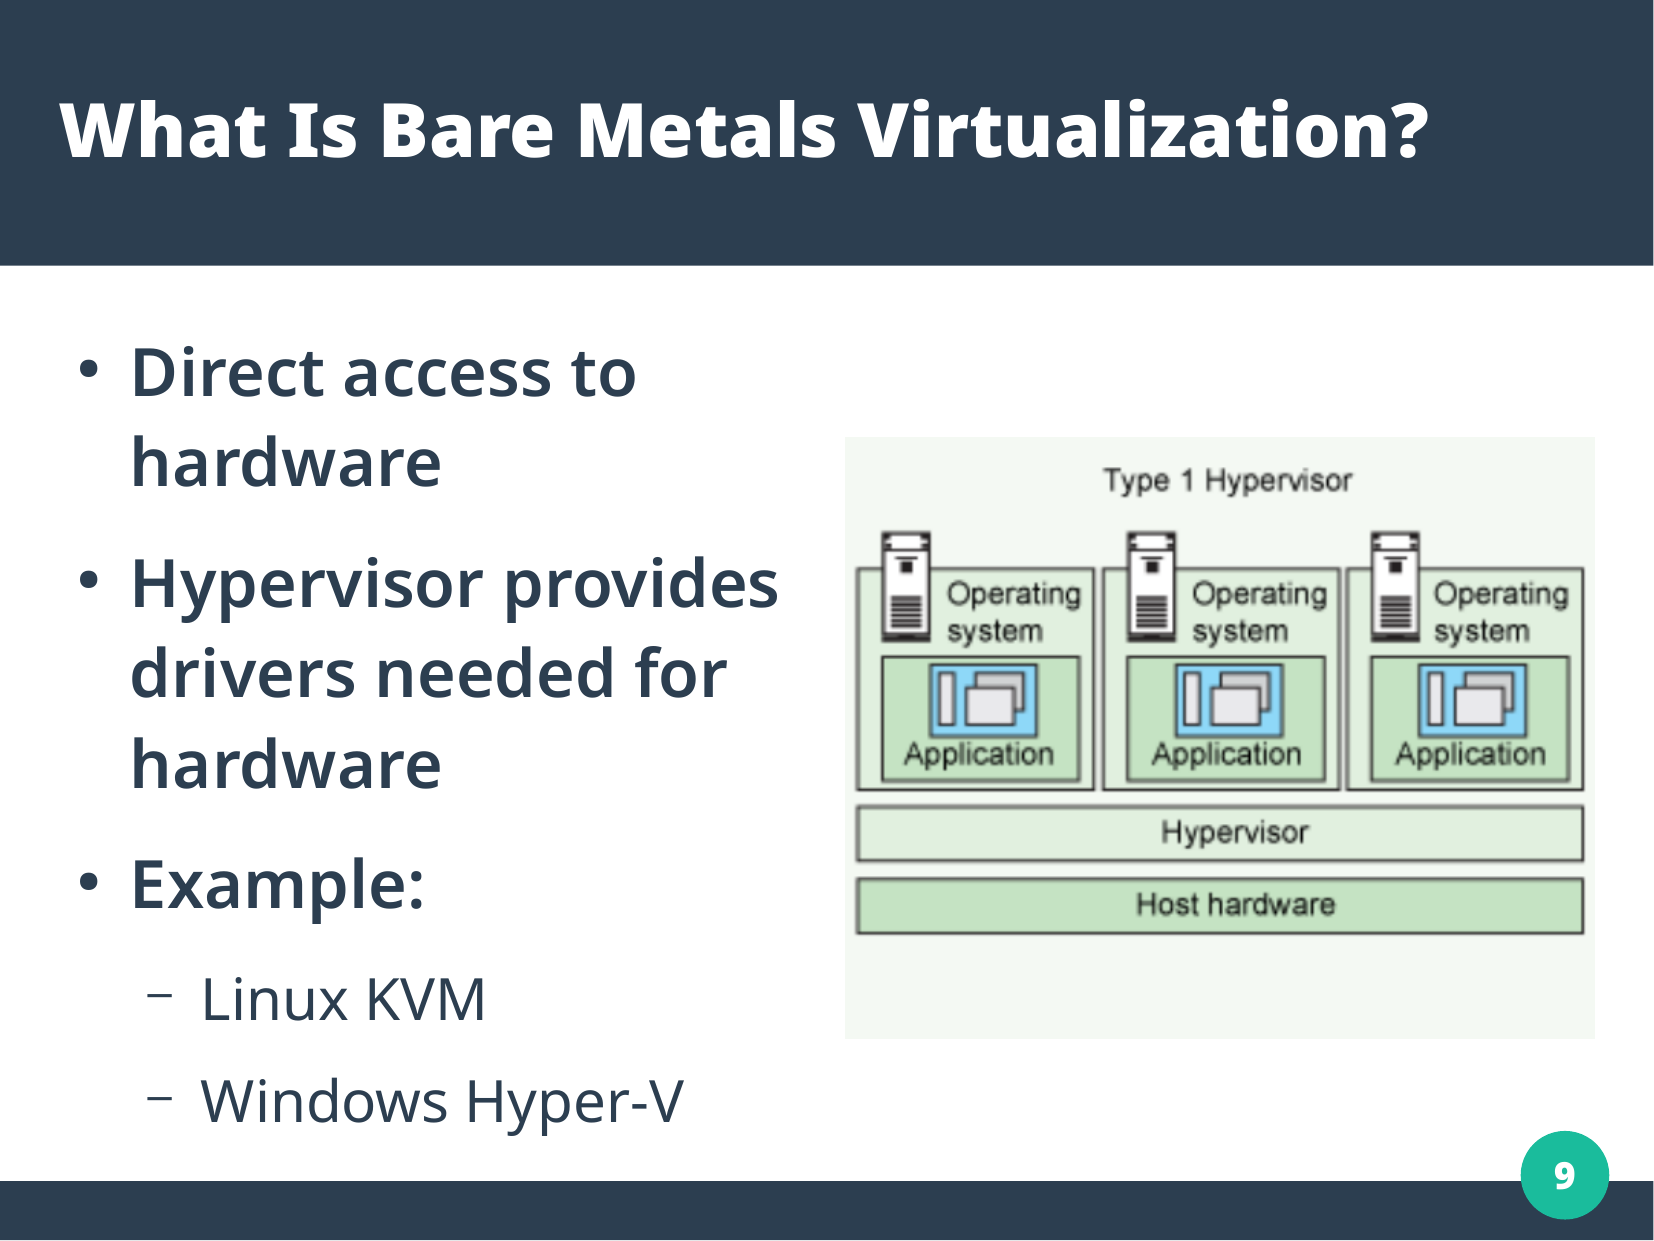

# What Is Bare Metals Virtualization?
Direct access to hardware
Hypervisor provides drivers needed for hardware
Example:
Linux KVM
Windows Hyper-V
9